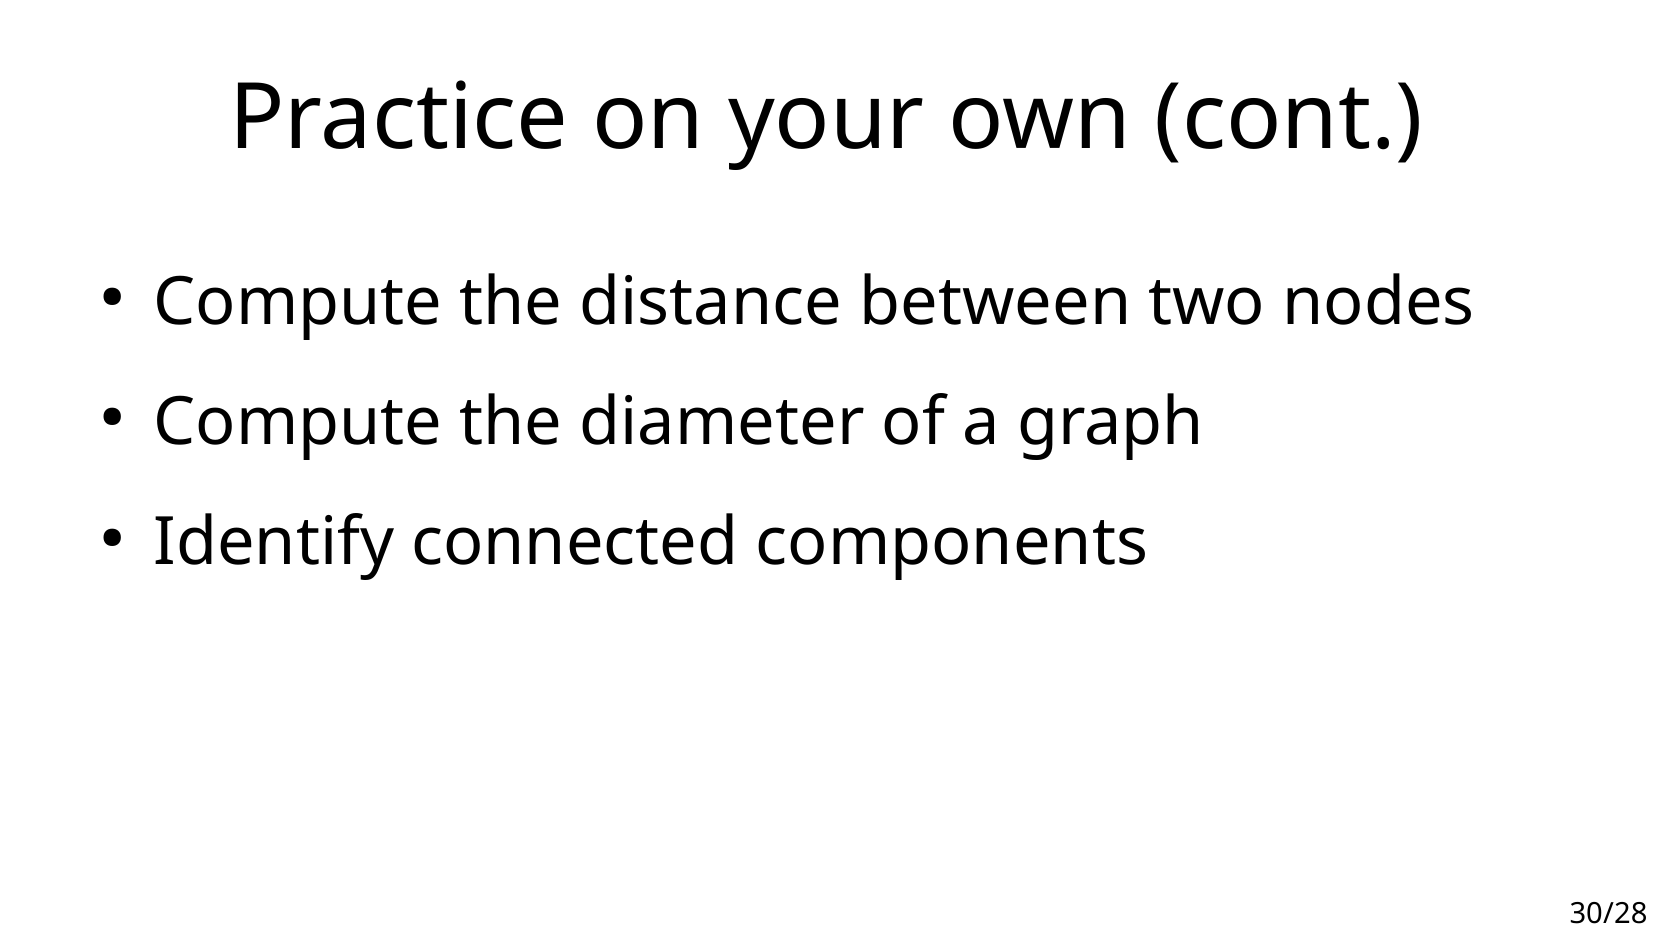

# Practice on your own (cont.)
Compute the distance between two nodes
Compute the diameter of a graph
Identify connected components
30